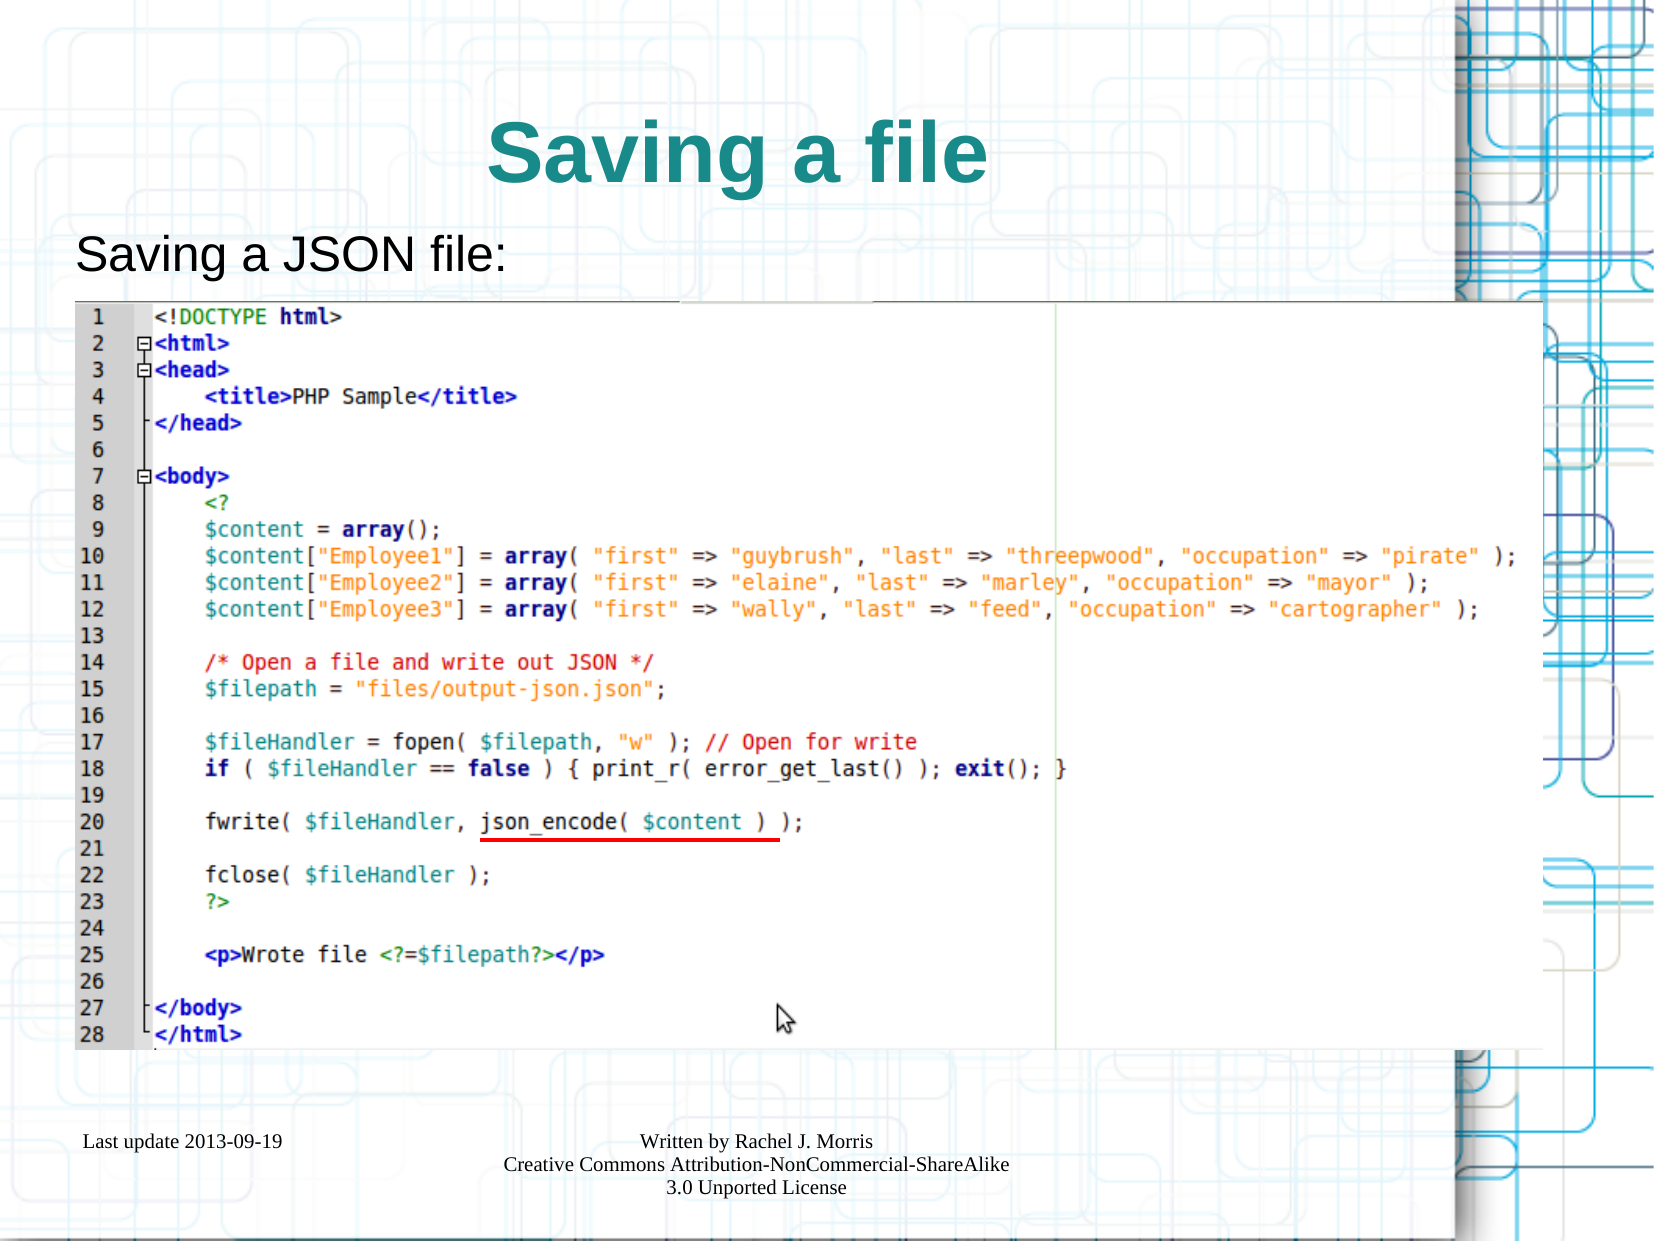

# Saving a file
Saving a JSON file: